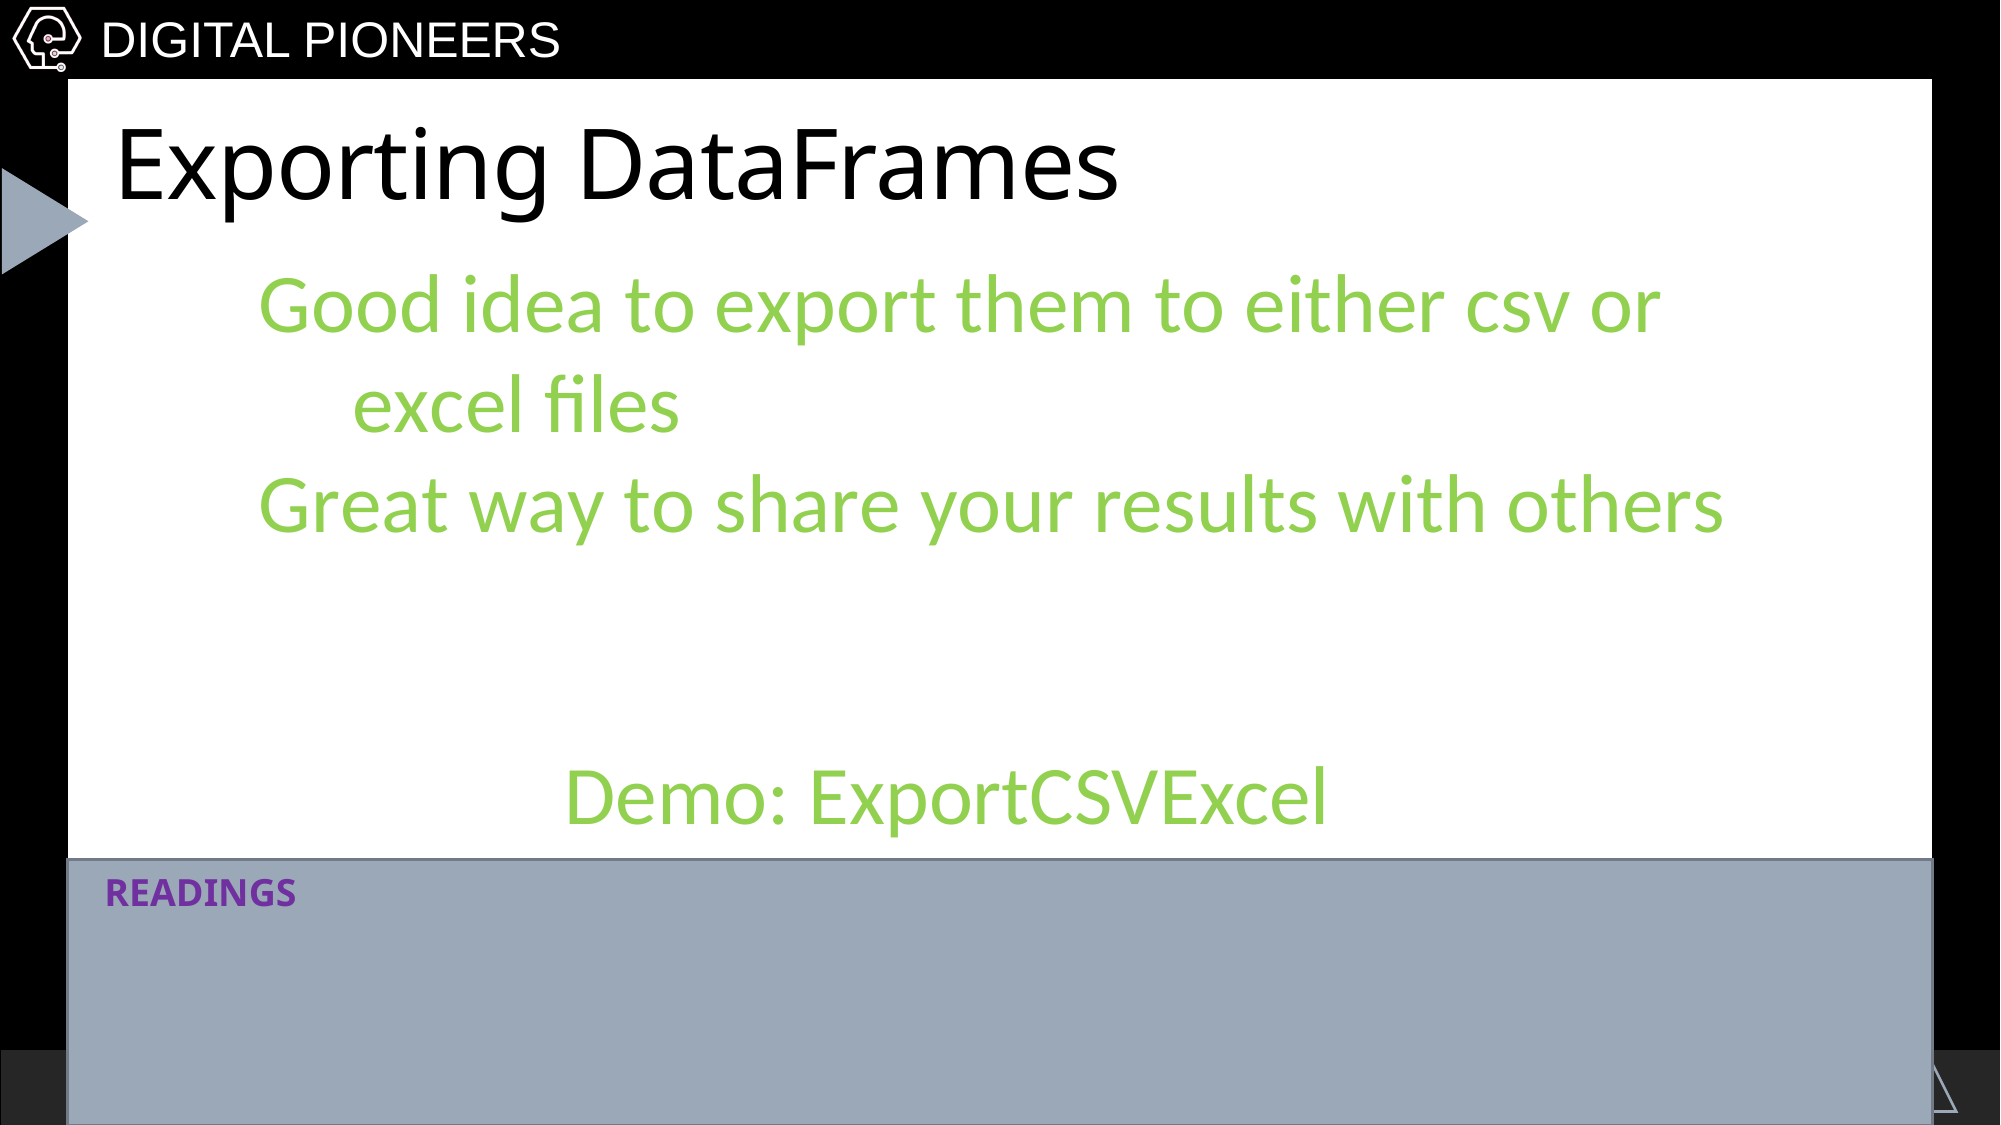

DIGITAL PIONEERS
# Exporting DataFrames
Good idea to export them to either csv or excel files
Great way to share your results with others
Demo: ExportCSVExcel
READINGS